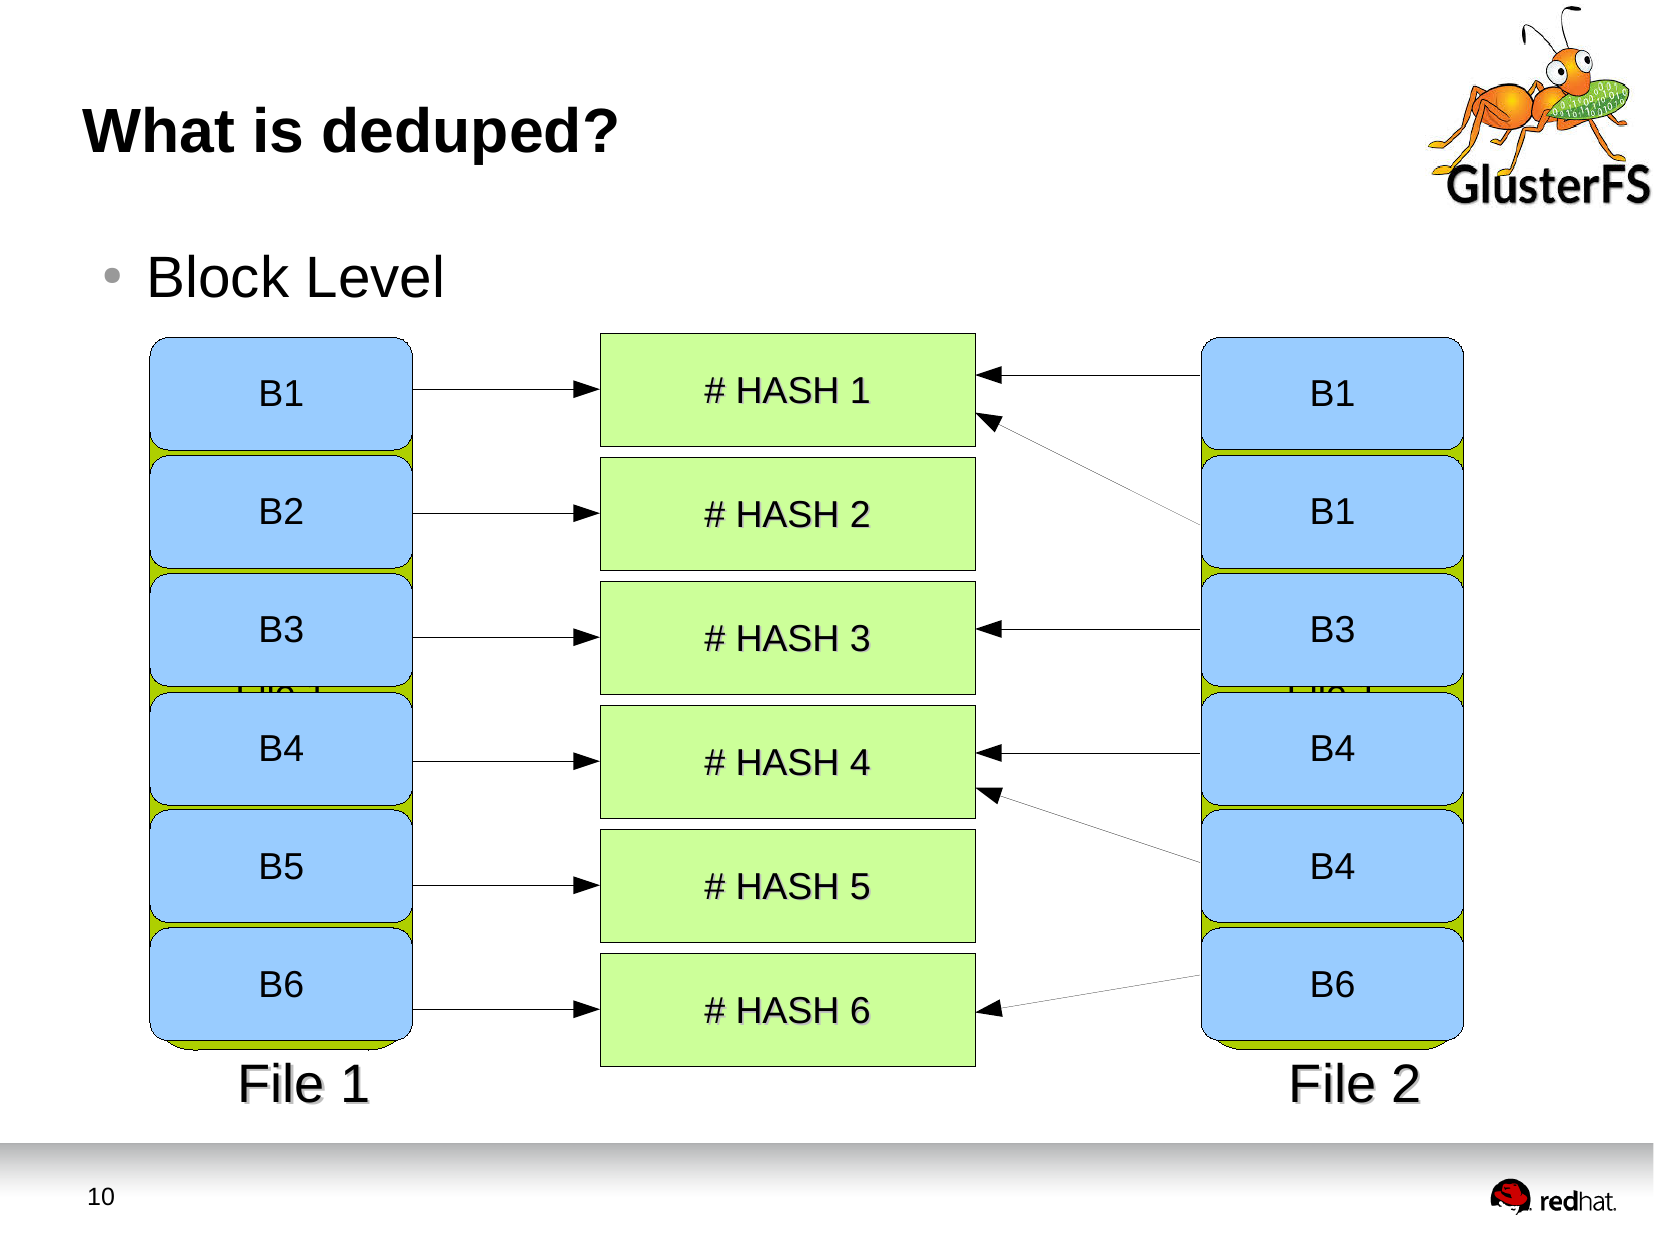

# What is deduped?
Block Level
# HASH 1
File 1
B1
File 1
B1
B1
B2
# HASH 2
B3
B3
# HASH 3
B4
B4
# HASH 4
B4
B5
# HASH 5
B6
B6
# HASH 6
File 2
File 1